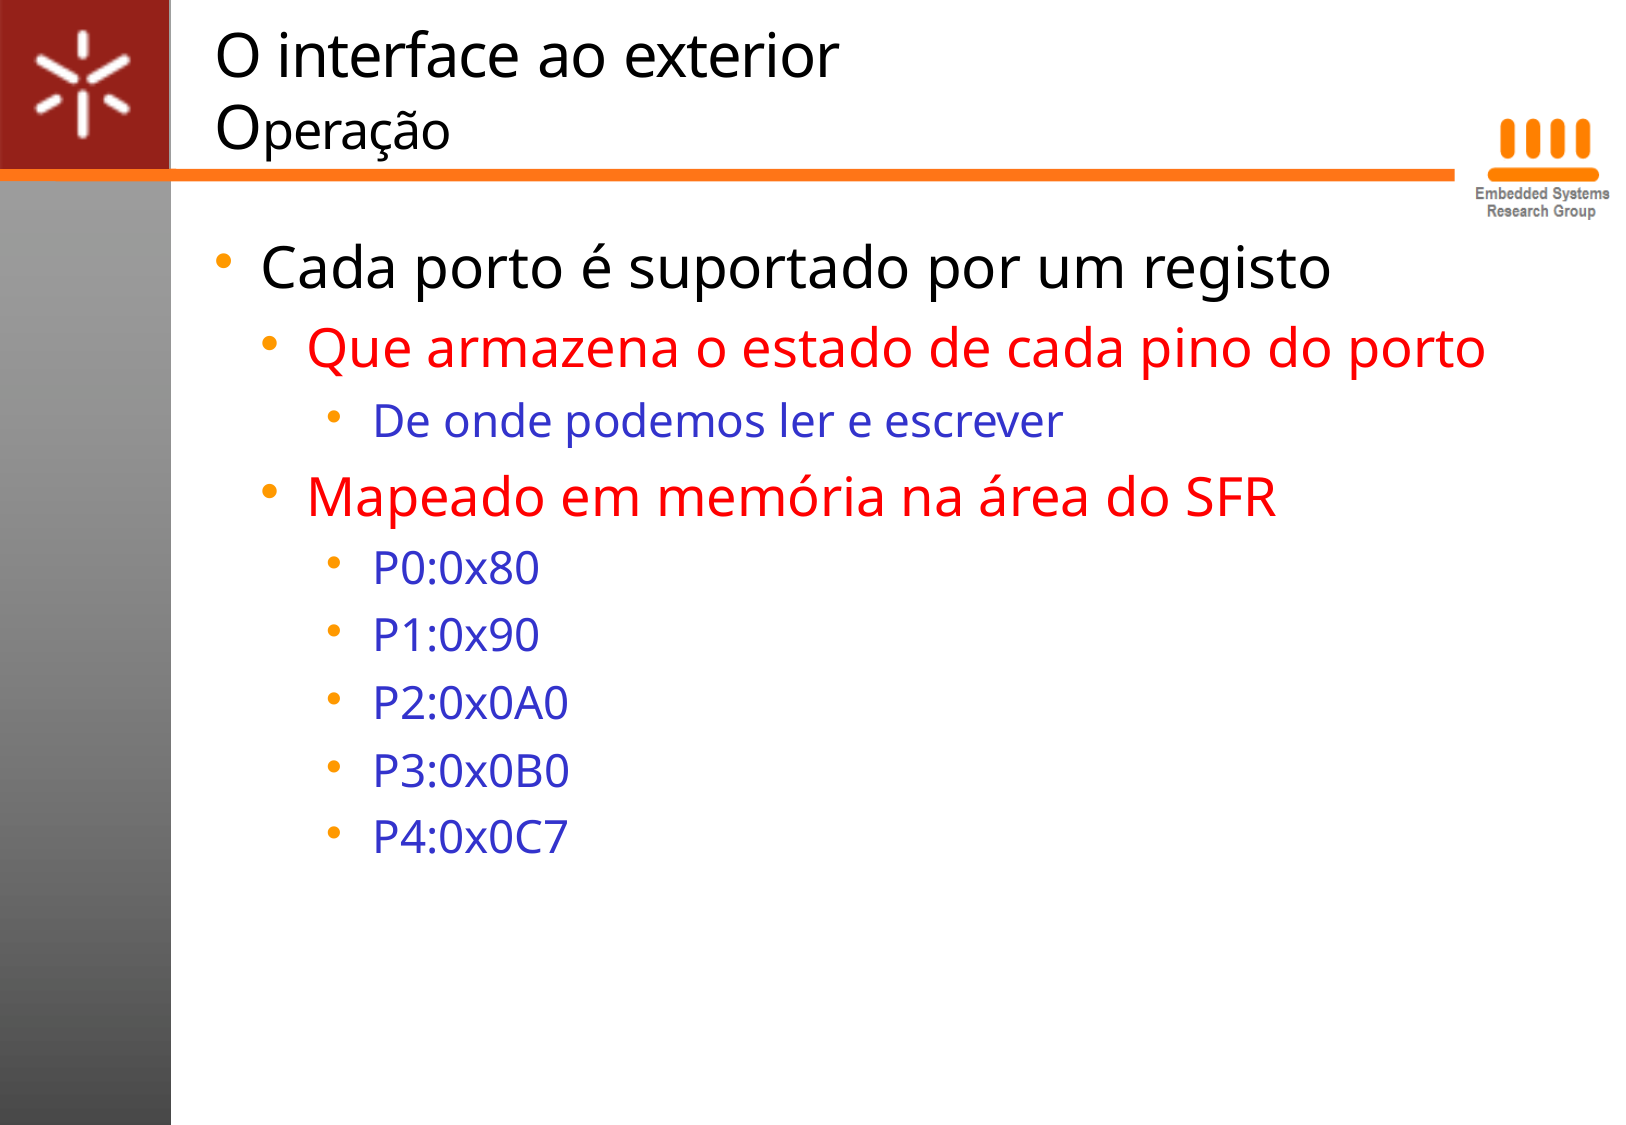

# O interface ao exterior Operação
Cada porto é suportado por um registo
Que armazena o estado de cada pino do porto
De onde podemos ler e escrever
Mapeado em memória na área do SFR
P0:0x80
P1:0x90
P2:0x0A0
P3:0x0B0
P4:0x0C7